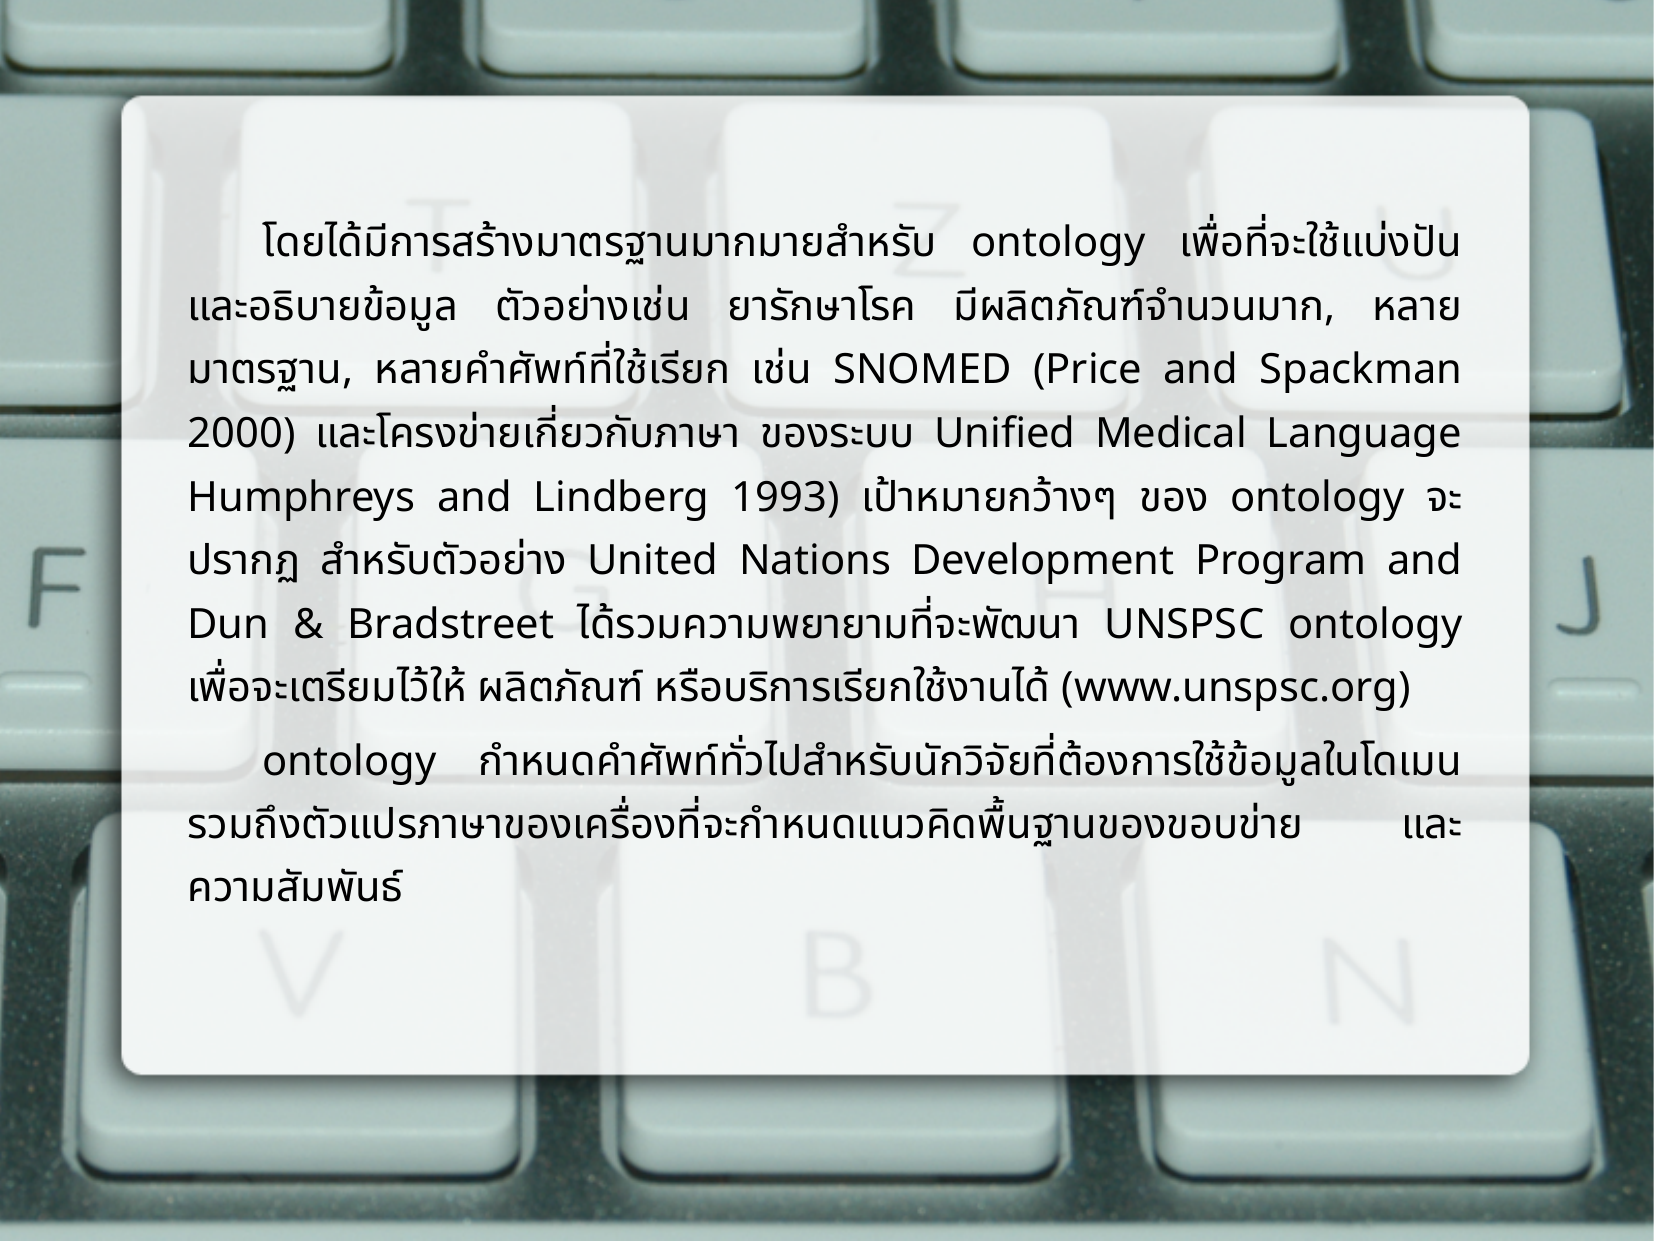

#
โดยได้มีการสร้างมาตรฐานมากมายสำหรับ ontology เพื่อที่จะใช้แบ่งปัน และอธิบายข้อมูล ตัวอย่างเช่น ยารักษาโรค มีผลิตภัณฑ์จำนวนมาก, หลายมาตรฐาน, หลายคำศัพท์ที่ใช้เรียก เช่น SNOMED (Price and Spackman 2000) และโครงข่ายเกี่ยวกับภาษา ของระบบ Unified Medical Language Humphreys and Lindberg 1993) เป้าหมายกว้างๆ ของ ontology จะปรากฏ สำหรับตัวอย่าง United Nations Development Program and Dun & Bradstreet ได้รวมความพยายามที่จะพัฒนา UNSPSC ontology เพื่อจะเตรียมไว้ให้ ผลิตภัณฑ์ หรือบริการเรียกใช้งานได้ (www.unspsc.org)
ontology กำหนดคำศัพท์ทั่วไปสำหรับนักวิจัยที่ต้องการใช้ข้อมูลในโดเมน รวมถึงตัวแปรภาษาของเครื่องที่จะกำหนดแนวคิดพื้นฐานของขอบข่าย และความสัมพันธ์